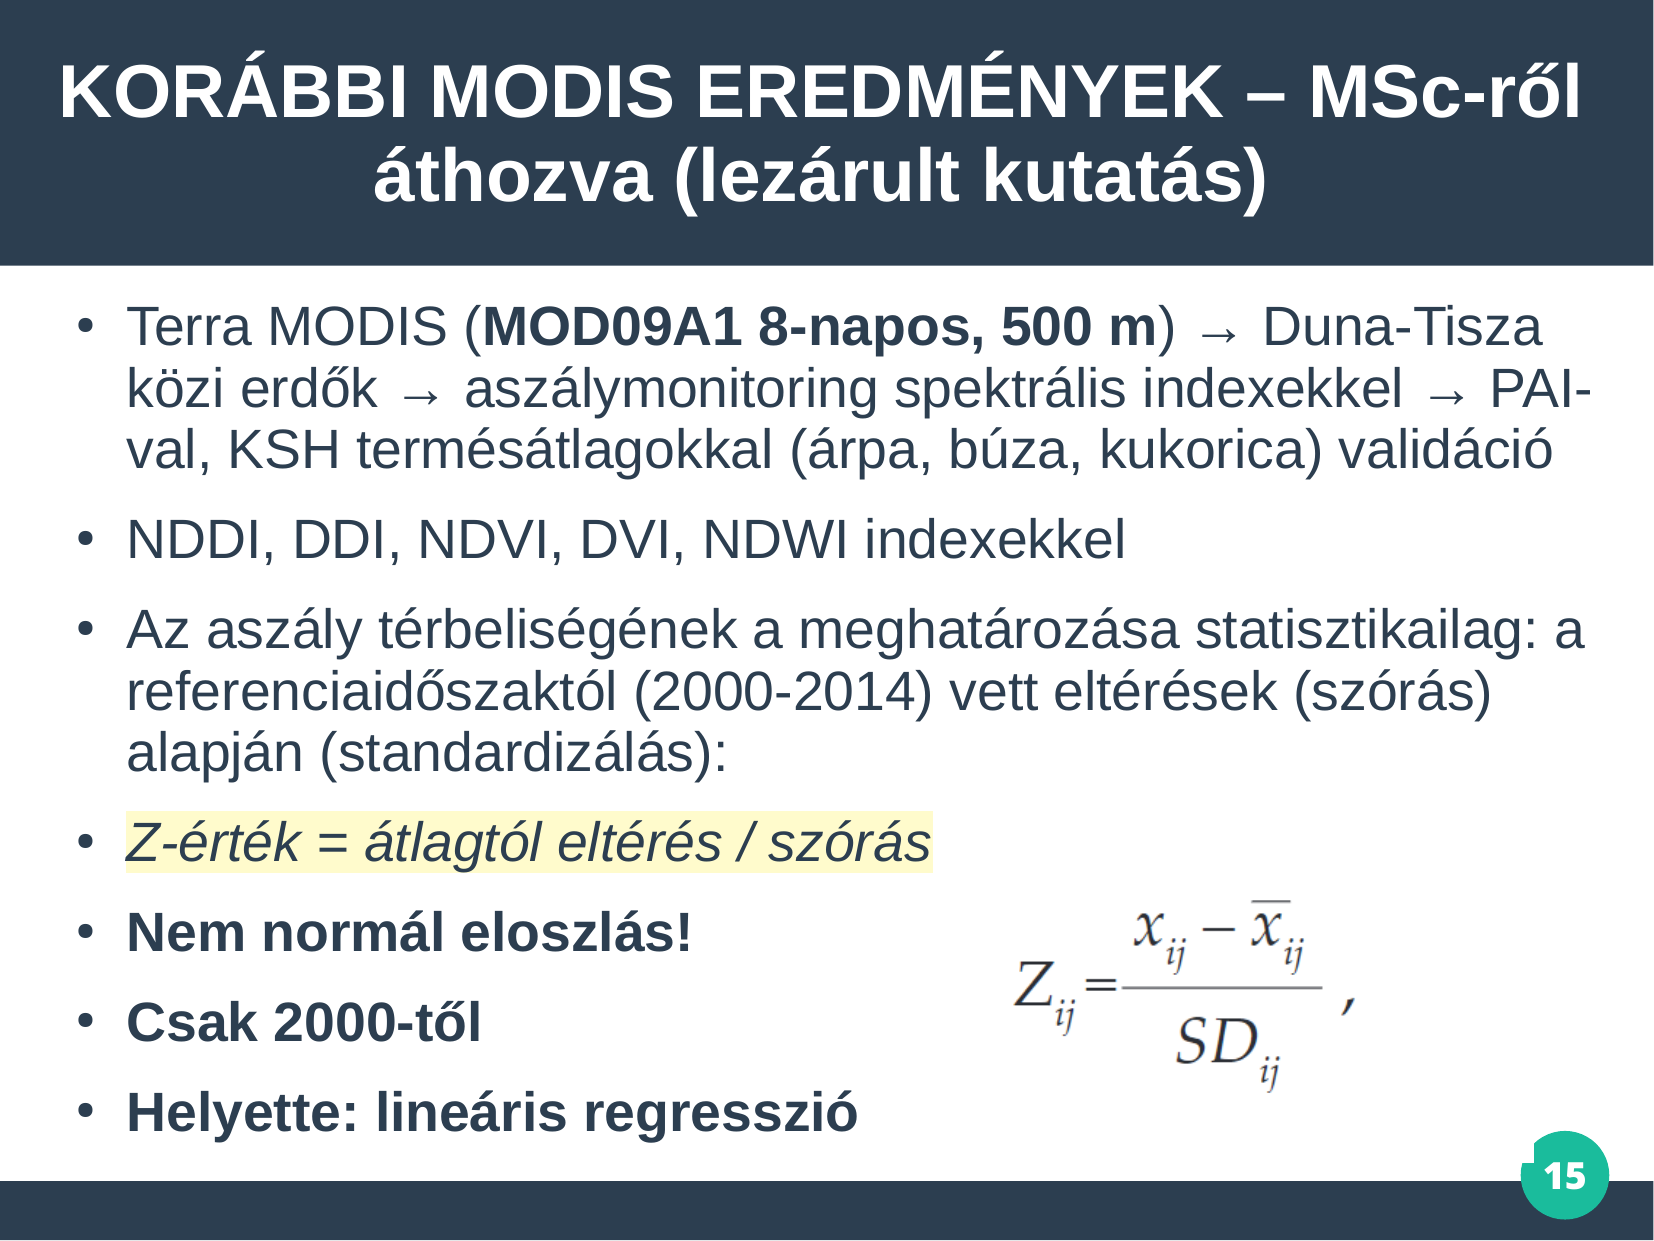

# KORÁBBI MODIS EREDMÉNYEK – MSc-ről áthozva (lezárult kutatás)
Terra MODIS (MOD09A1 8-napos, 500 m) → Duna-Tisza közi erdők → aszálymonitoring spektrális indexekkel → PAI-val, KSH termésátlagokkal (árpa, búza, kukorica) validáció
NDDI, DDI, NDVI, DVI, NDWI indexekkel
Az aszály térbeliségének a meghatározása statisztikailag: a referenciaidőszaktól (2000-2014) vett eltérések (szórás) alapján (standardizálás):
Z-érték = átlagtól eltérés / szórás
Nem normál eloszlás!
Csak 2000-től
Helyette: lineáris regresszió
15